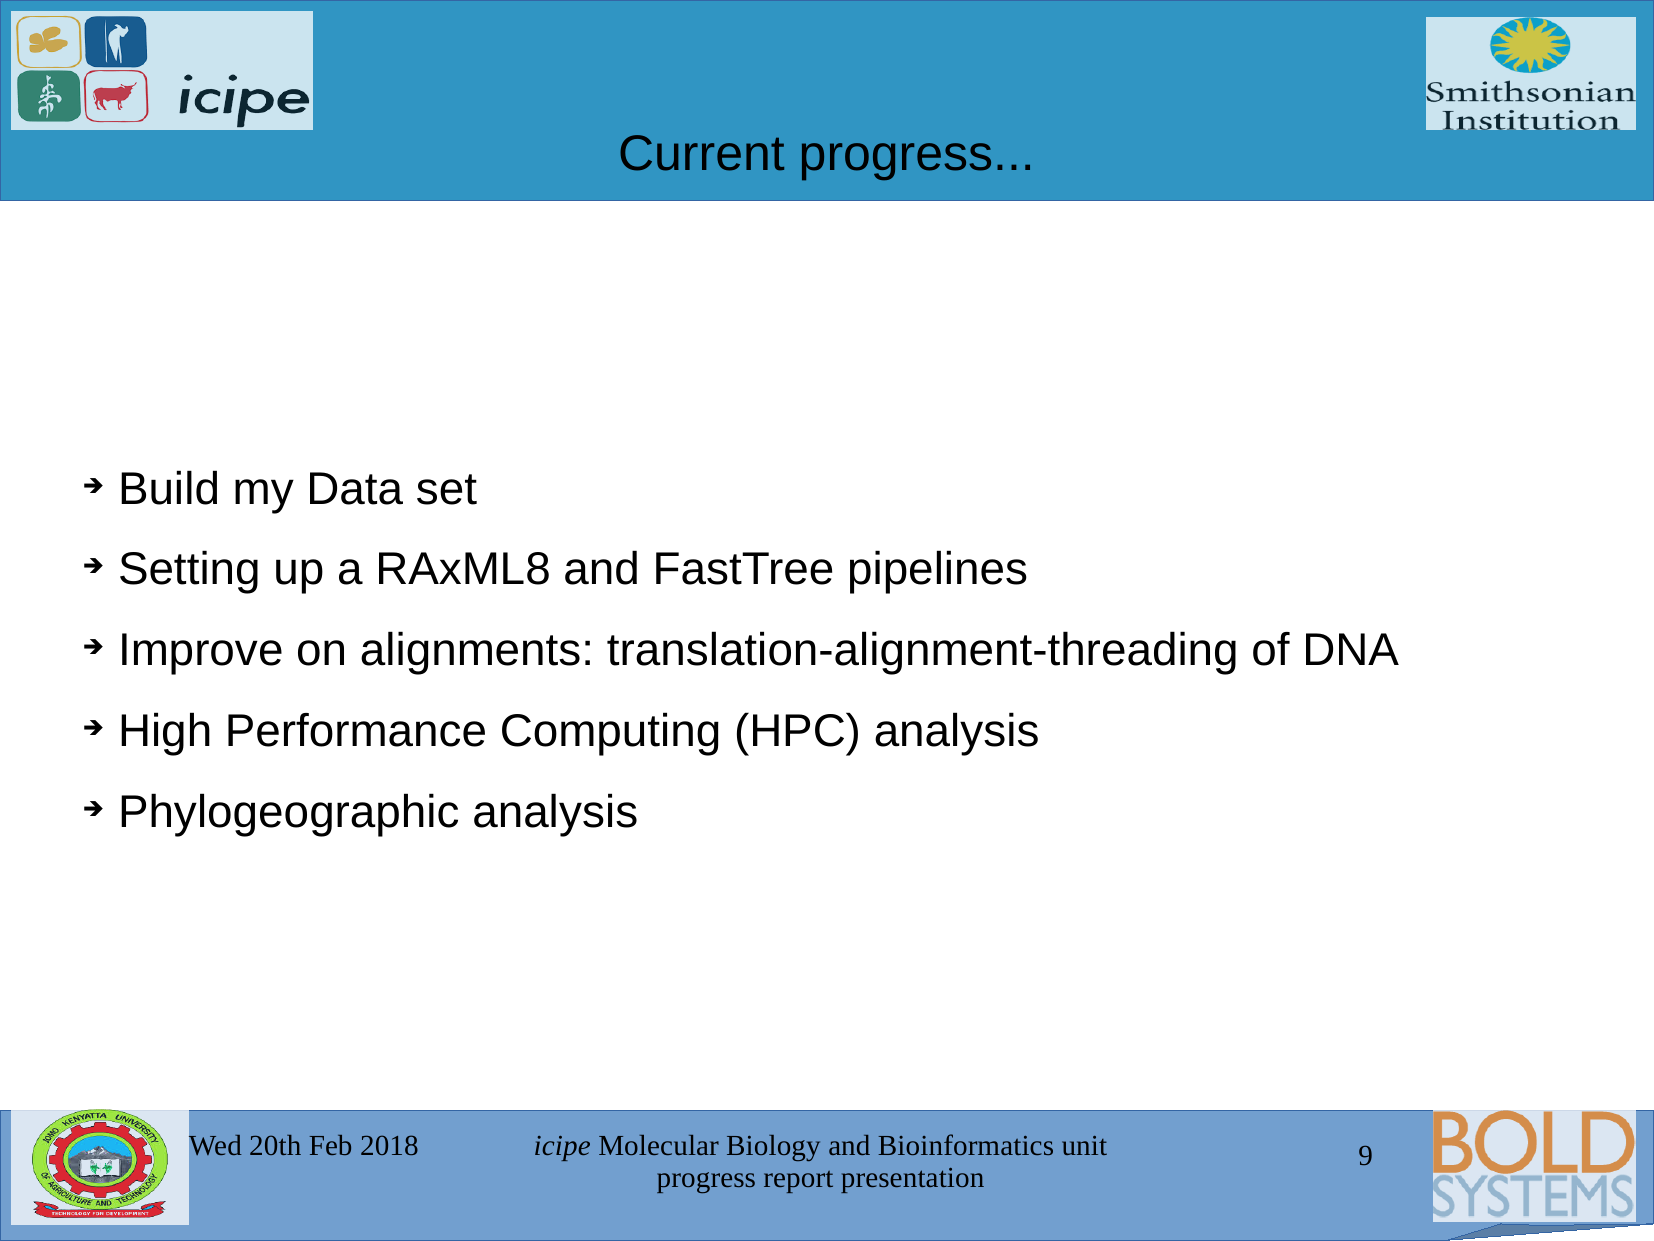

# Current progress...
Build my Data set
Setting up a RAxML8 and FastTree pipelines
Improve on alignments: translation-alignment-threading of DNA
High Performance Computing (HPC) analysis
Phylogeographic analysis